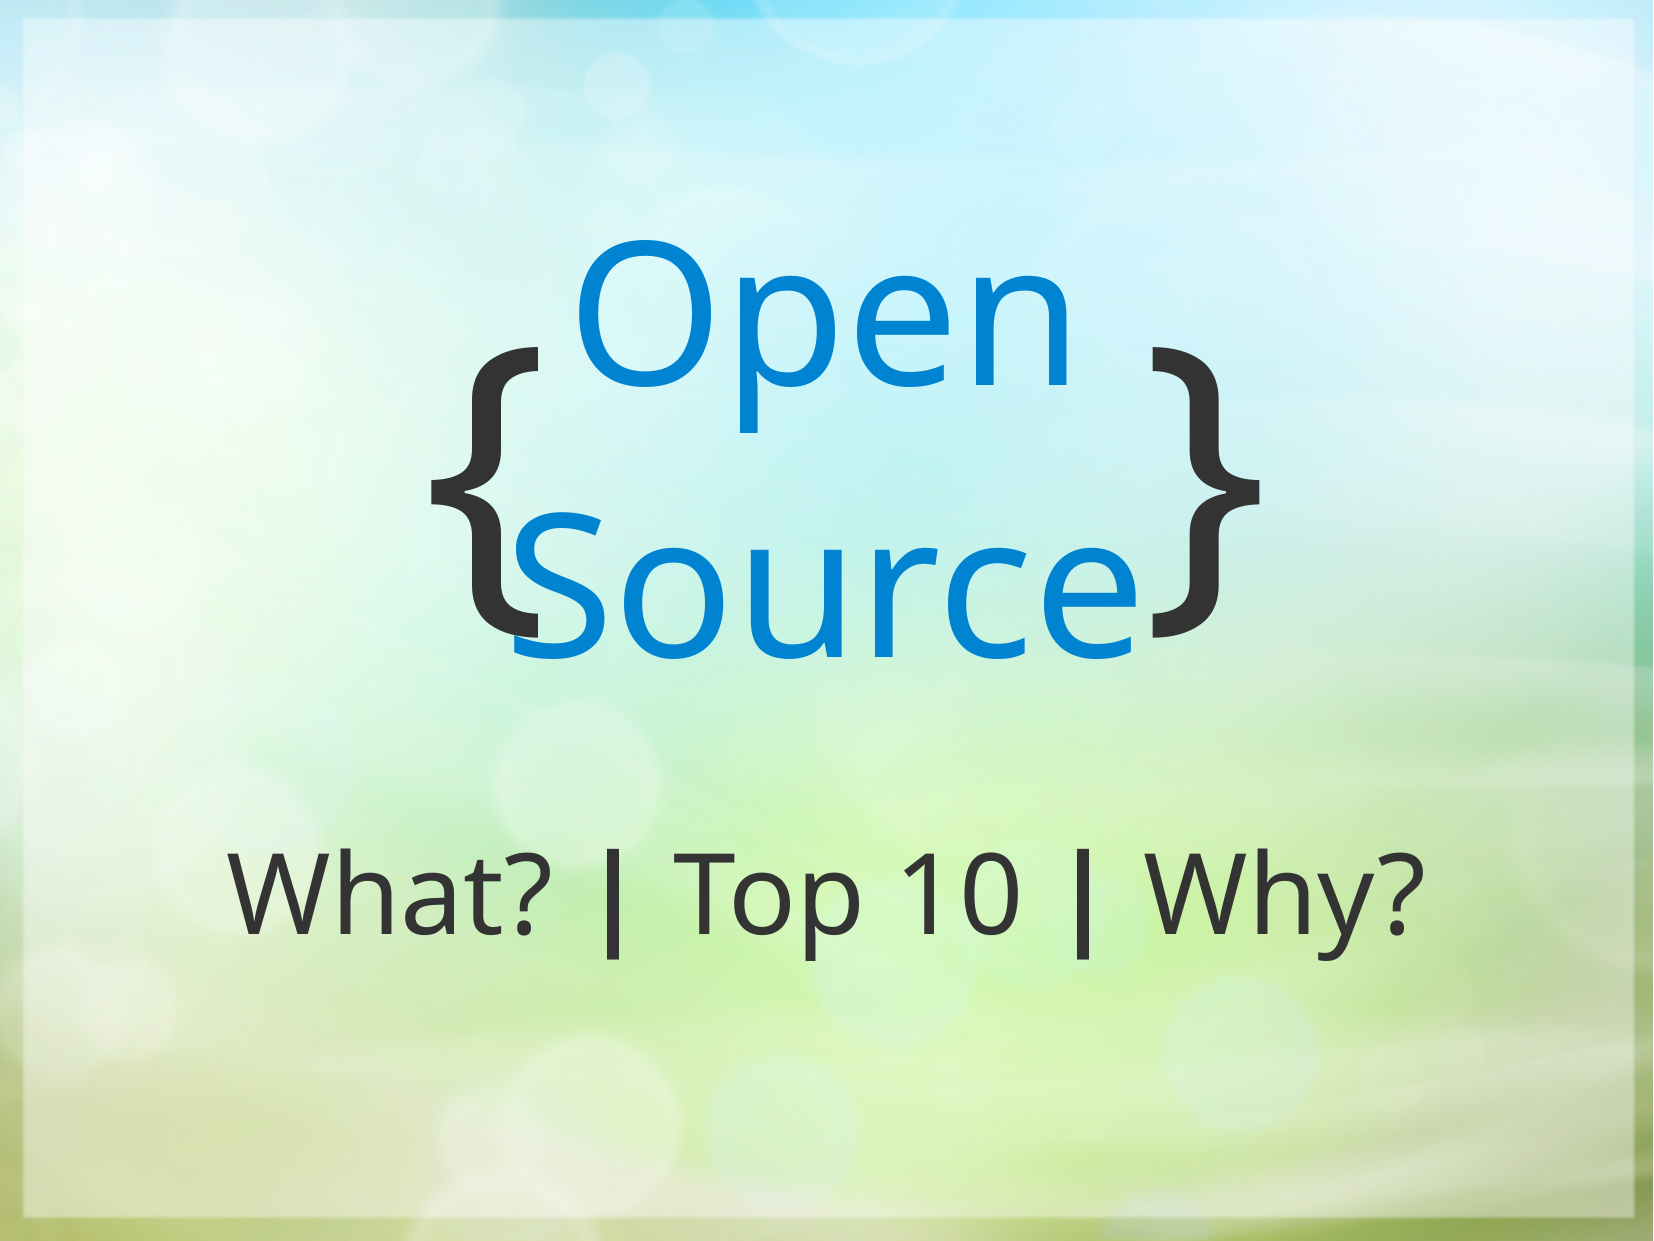

Open Source
{
}
# What? | Top 10 | Why?